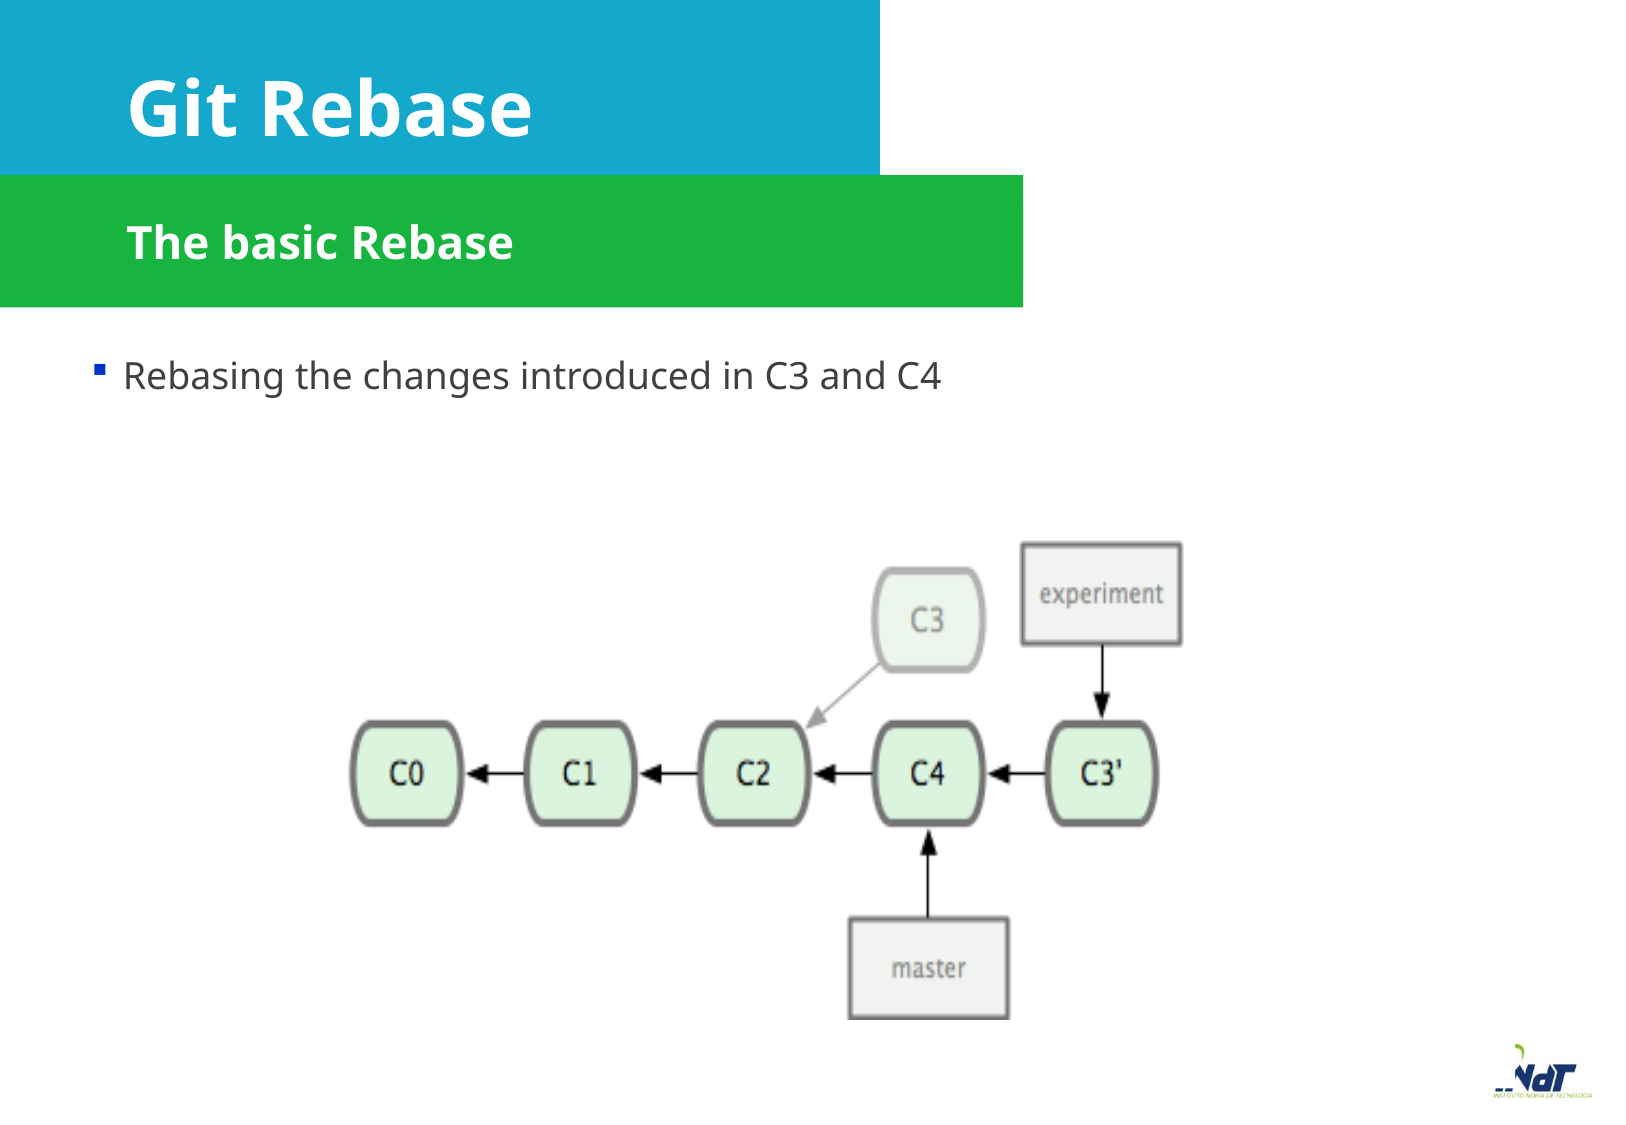

# Git Rebase
The basic Rebase
Rebasing the changes introduced in C3 and C4